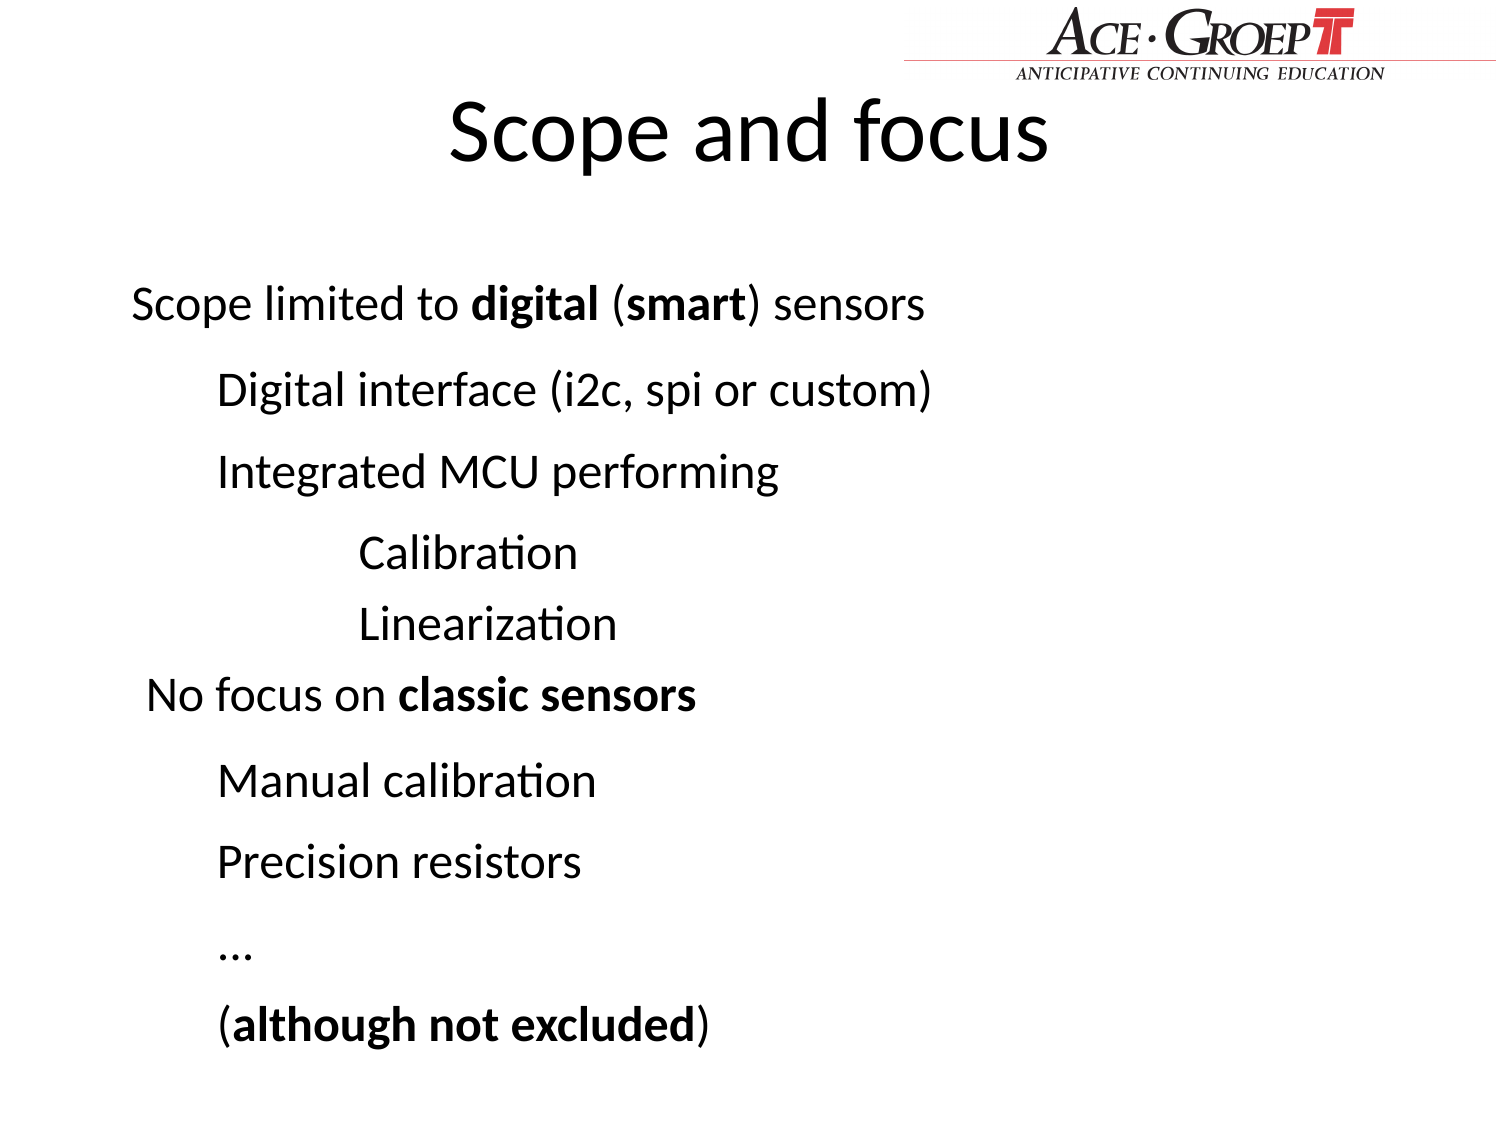

# Scope and focus
Scope limited to digital (smart) sensors
Digital interface (i2c, spi or custom)
Integrated MCU performing
Calibration
Linearization
No focus on classic sensors
Manual calibration
Precision resistors
...
(although not excluded)